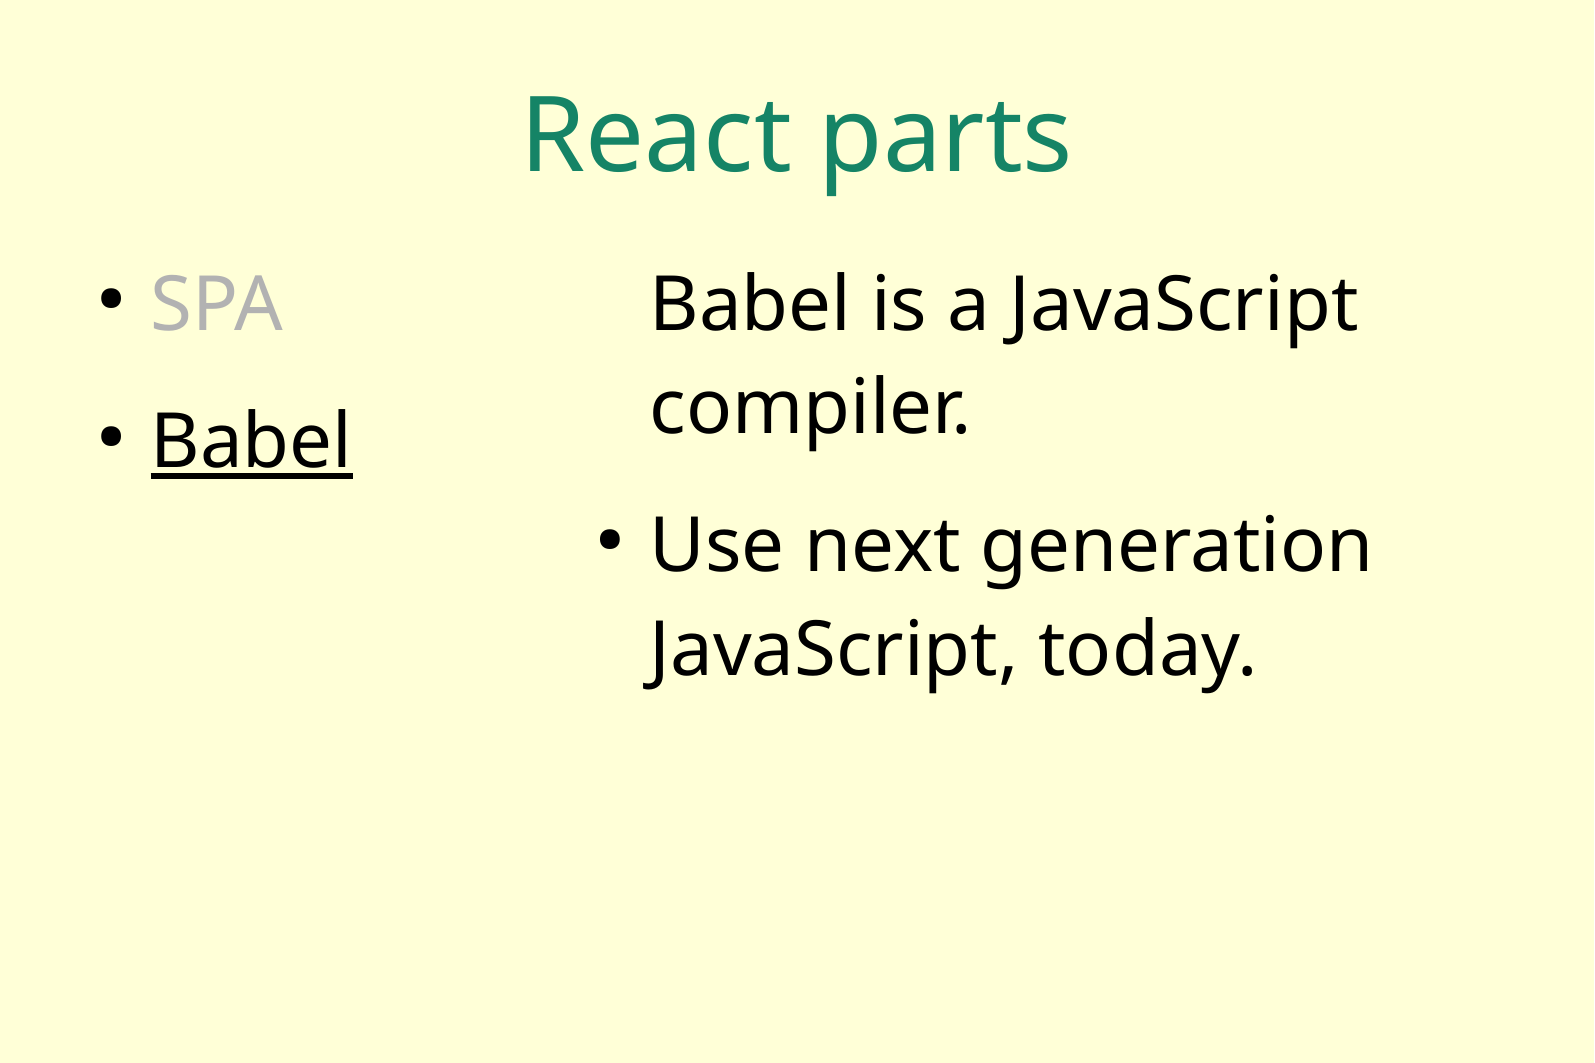

# React parts
SPA
Babel
Babel is a JavaScript compiler.
Use next generation JavaScript, today.